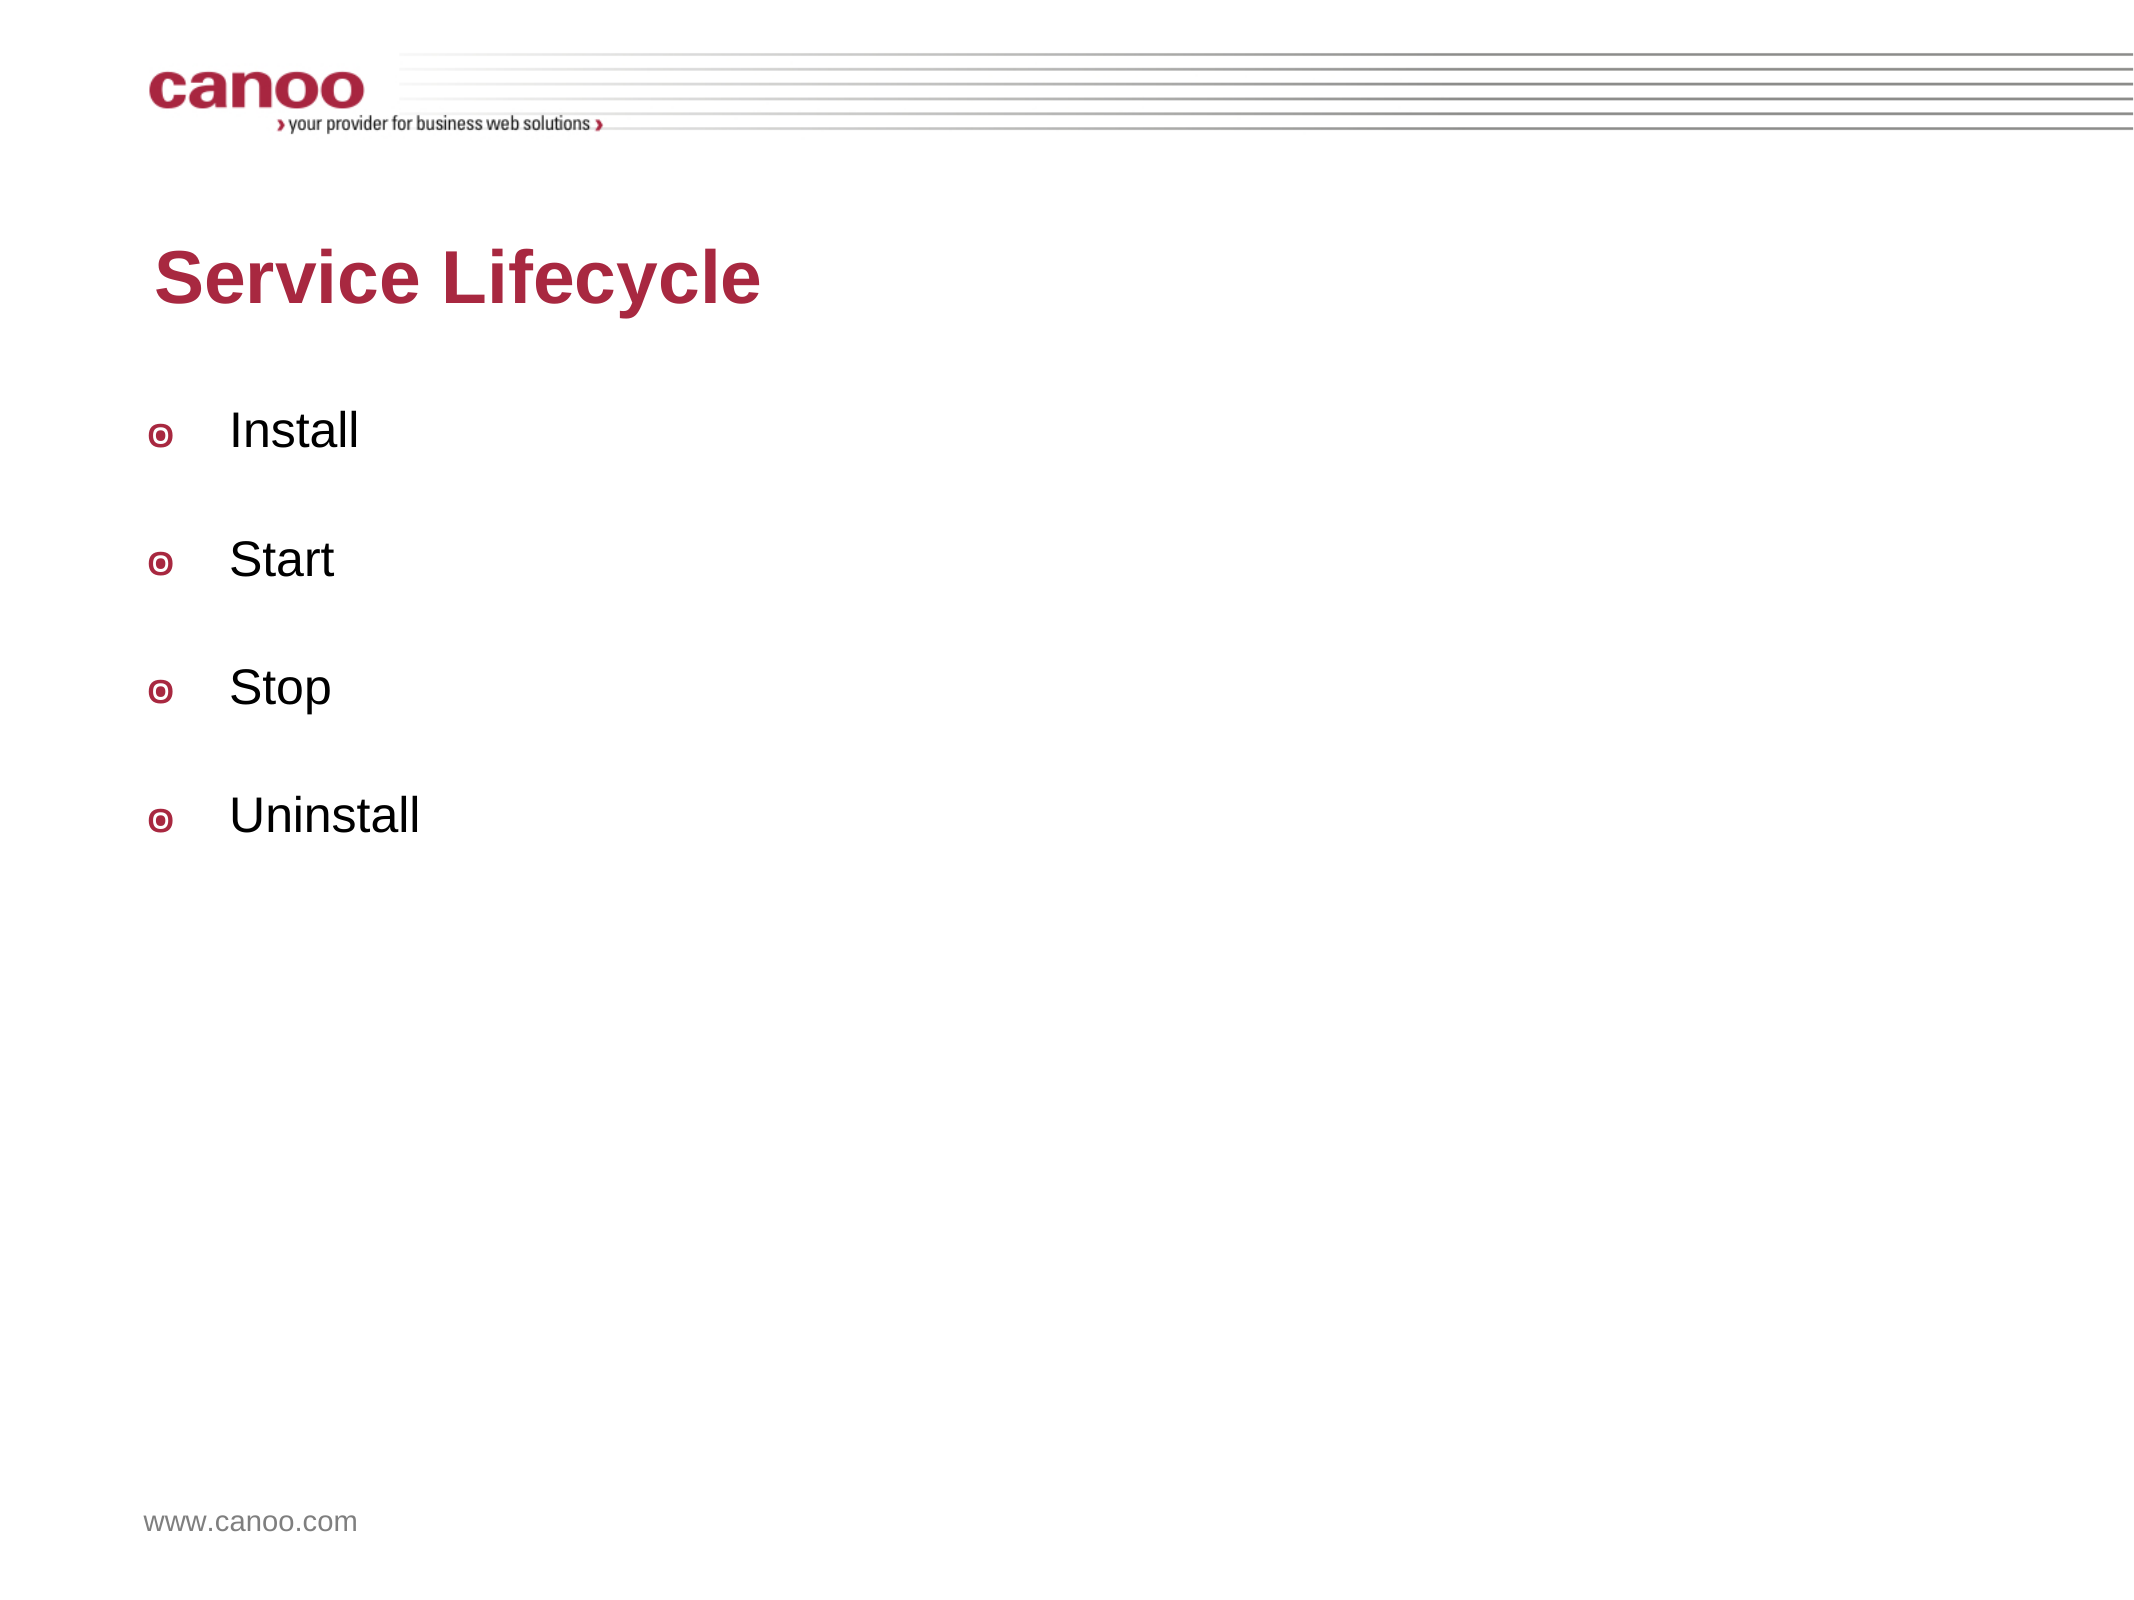

# Service Lifecycle
Install
Start
Stop
Uninstall